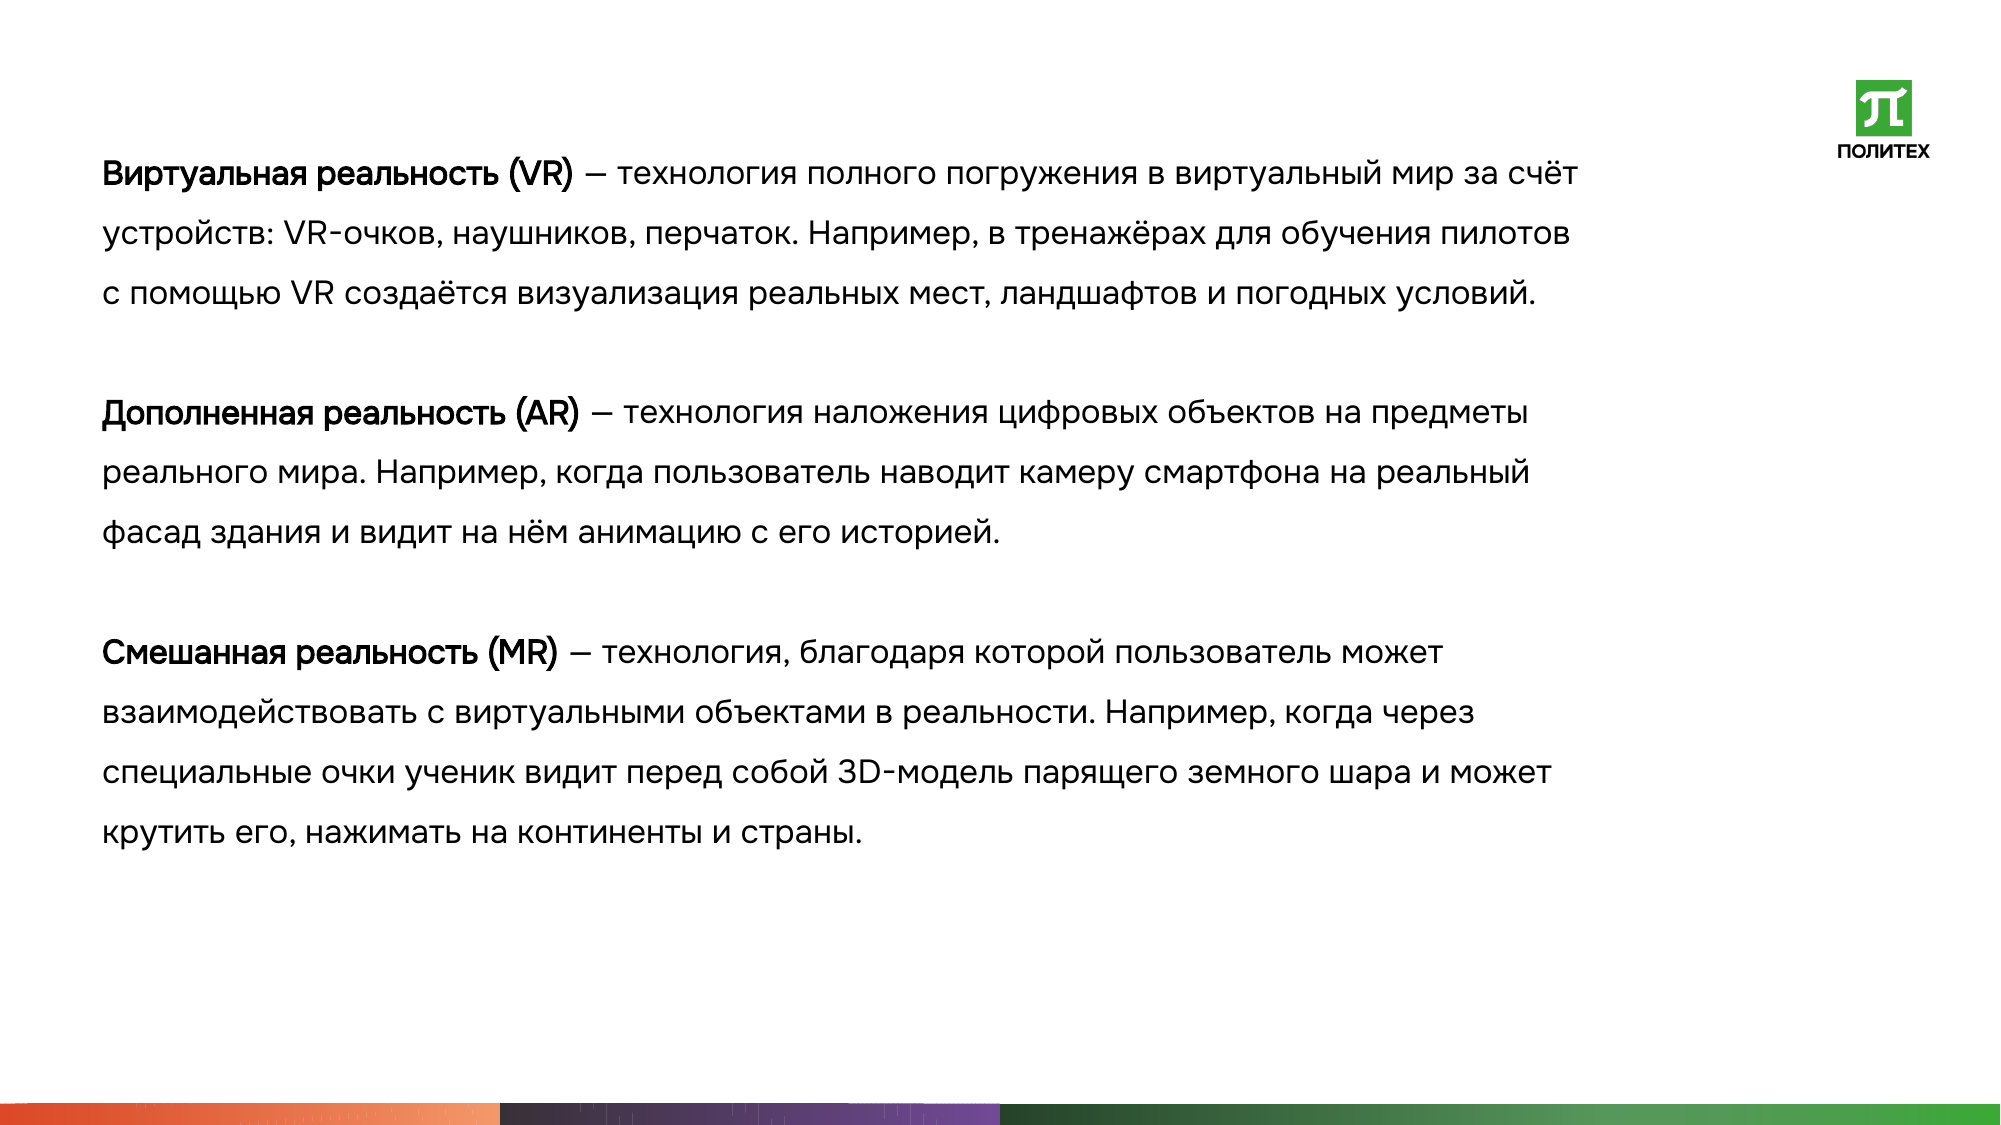

Виртуальная реальность (VR) — технология полного погружения в виртуальный мир за счёт устройств: VR-очков, наушников, перчаток. Например, в тренажёрах для обучения пилотов с помощью VR создаётся визуализация реальных мест, ландшафтов и погодных условий.
Дополненная реальность (AR) — технология наложения цифровых объектов на предметы реального мира. Например, когда пользователь наводит камеру смартфона на реальный фасад здания и видит на нём анимацию с его историей.
Смешанная реальность (MR) — технология, благодаря которой пользователь может взаимодействовать с виртуальными объектами в реальности. Например, когда через специальные очки ученик видит перед собой 3D-модель парящего земного шара и может крутить его, нажимать на континенты и страны.